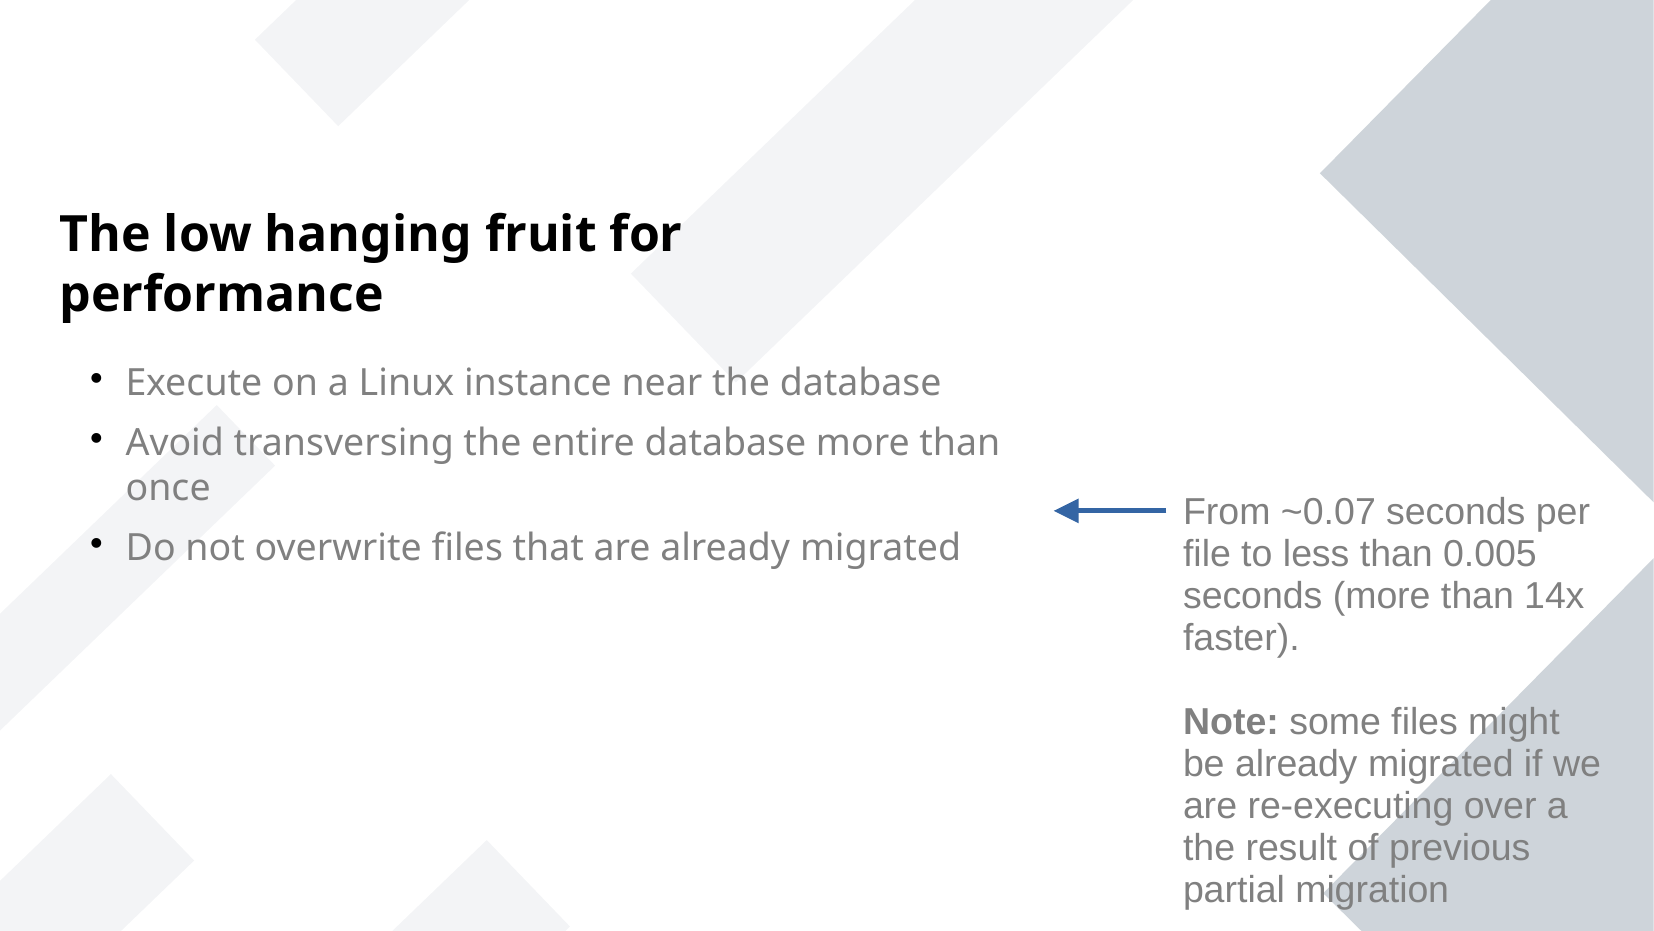

The low hanging fruit for performance
Execute on a Linux instance near the database
Avoid transversing the entire database more than once
Do not overwrite files that are already migrated
From ~0.07 seconds per file to less than 0.005 seconds (more than 14x faster).
Note: some files might be already migrated if we are re-executing over a the result of previous partial migration